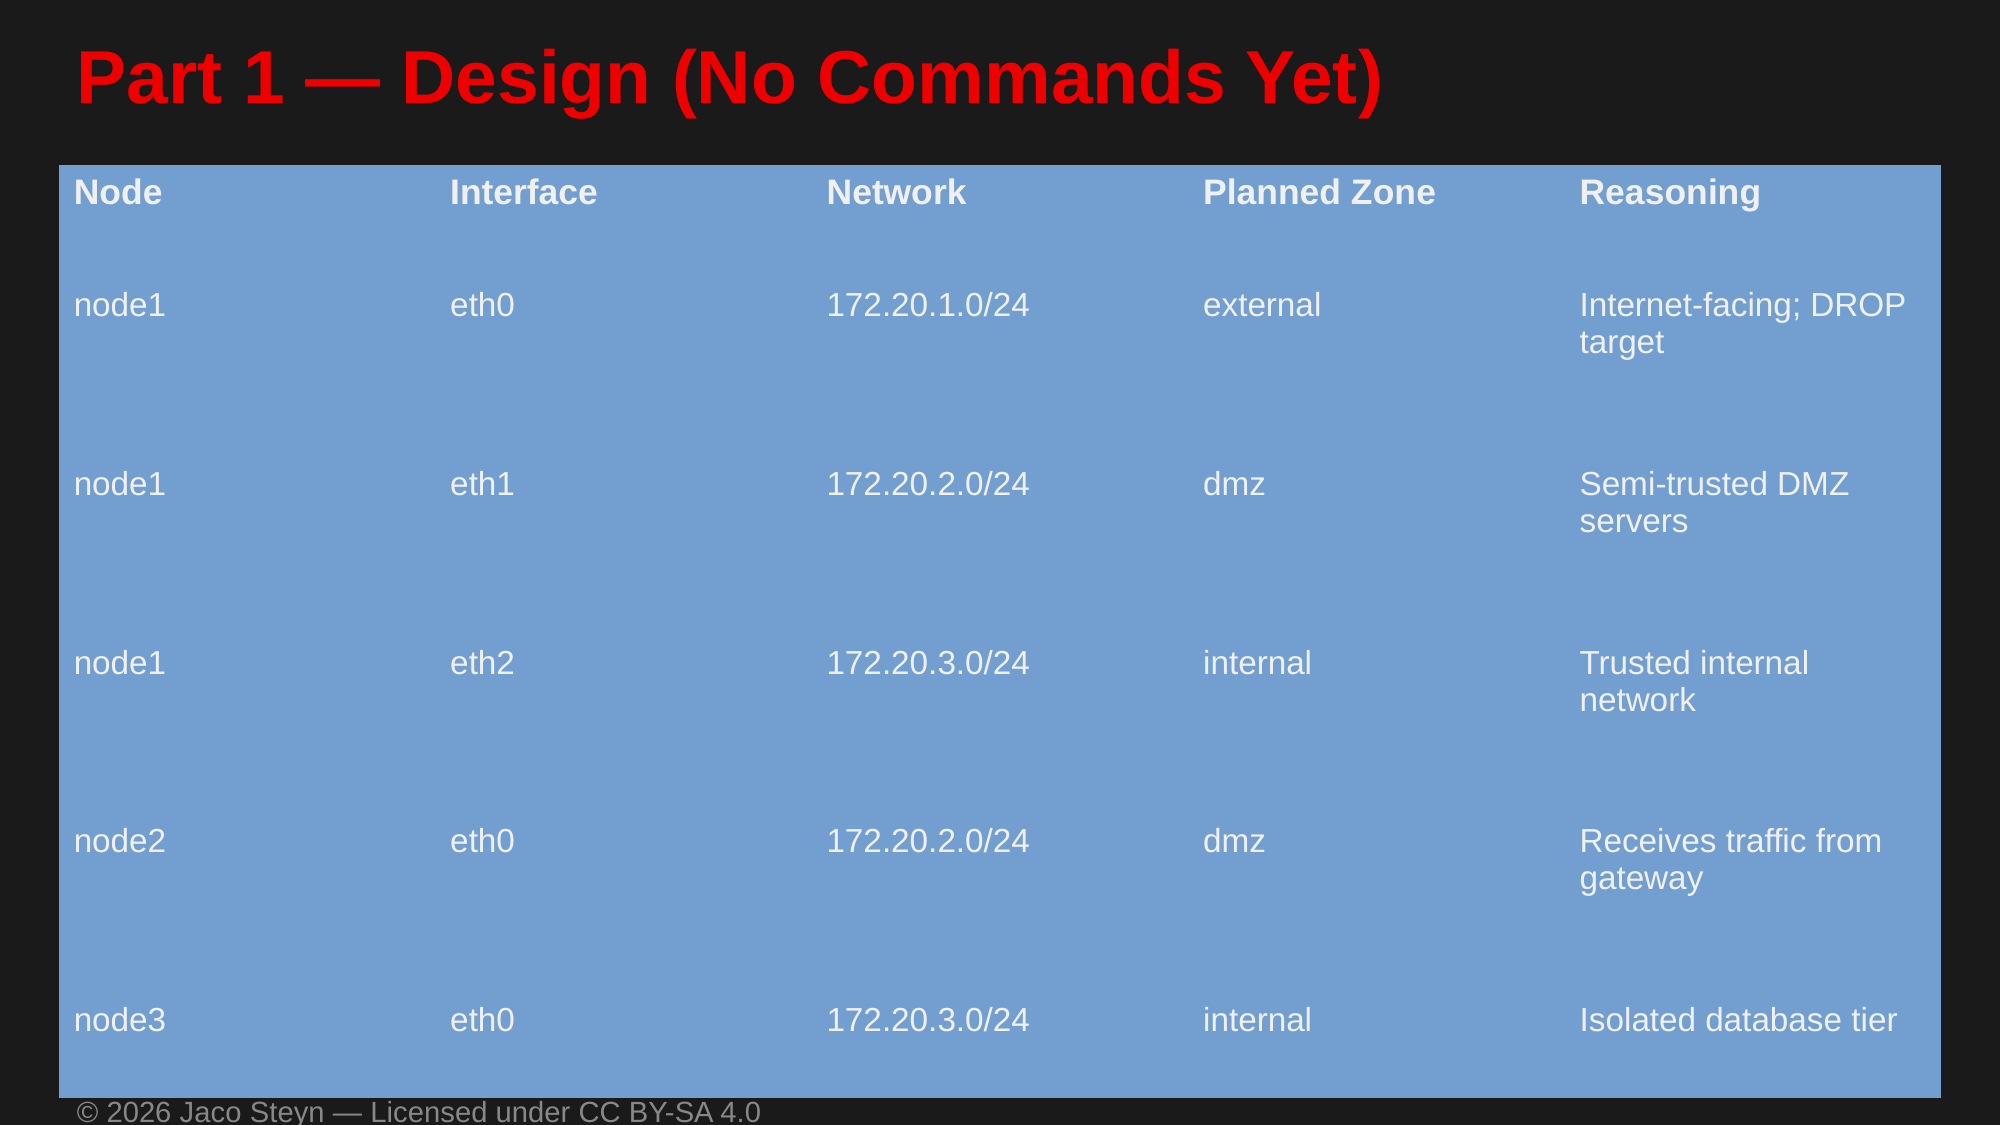

Part 1 — Design (No Commands Yet)
| Node | Interface | Network | Planned Zone | Reasoning |
| --- | --- | --- | --- | --- |
| node1 | eth0 | 172.20.1.0/24 | external | Internet-facing; DROP target |
| node1 | eth1 | 172.20.2.0/24 | dmz | Semi-trusted DMZ servers |
| node1 | eth2 | 172.20.3.0/24 | internal | Trusted internal network |
| node2 | eth0 | 172.20.2.0/24 | dmz | Receives traffic from gateway |
| node3 | eth0 | 172.20.3.0/24 | internal | Isolated database tier |
© 2026 Jaco Steyn — Licensed under CC BY-SA 4.0